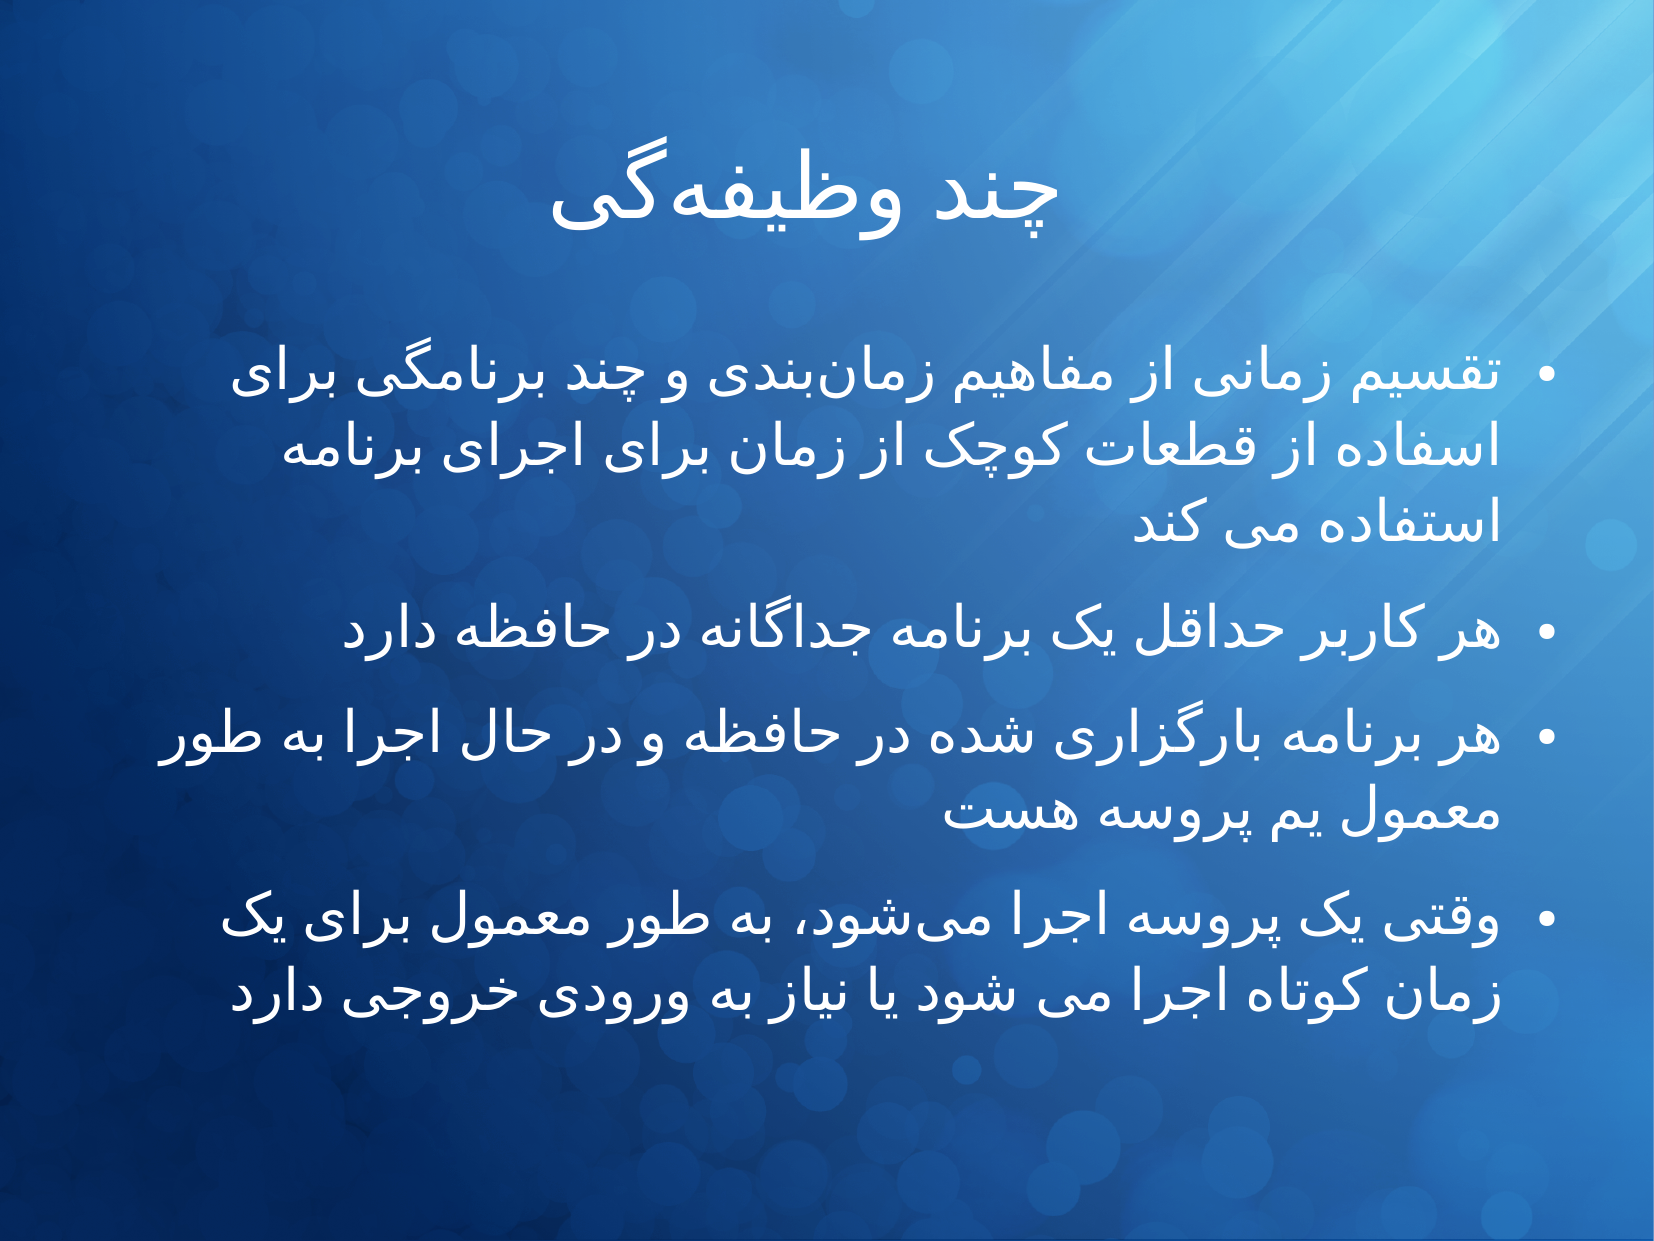

# چند وظیفه‌گی
تقسیم زمانی از مفاهیم زمان‌بندی و چند برنامگی برای اسفاده از قطعات کوچک از زمان برای اجرای برنامه استفاده می کند
هر کاربر حداقل یک برنامه جداگانه در حافظه دارد
هر برنامه بارگزاری شده در حافظه و در حال اجرا به طور معمول یم پروسه هست
وقتی یک پروسه اجرا می‌شود، به طور معمول برای یک زمان کوتاه اجرا می شود یا نیاز به ورودی خروجی دارد